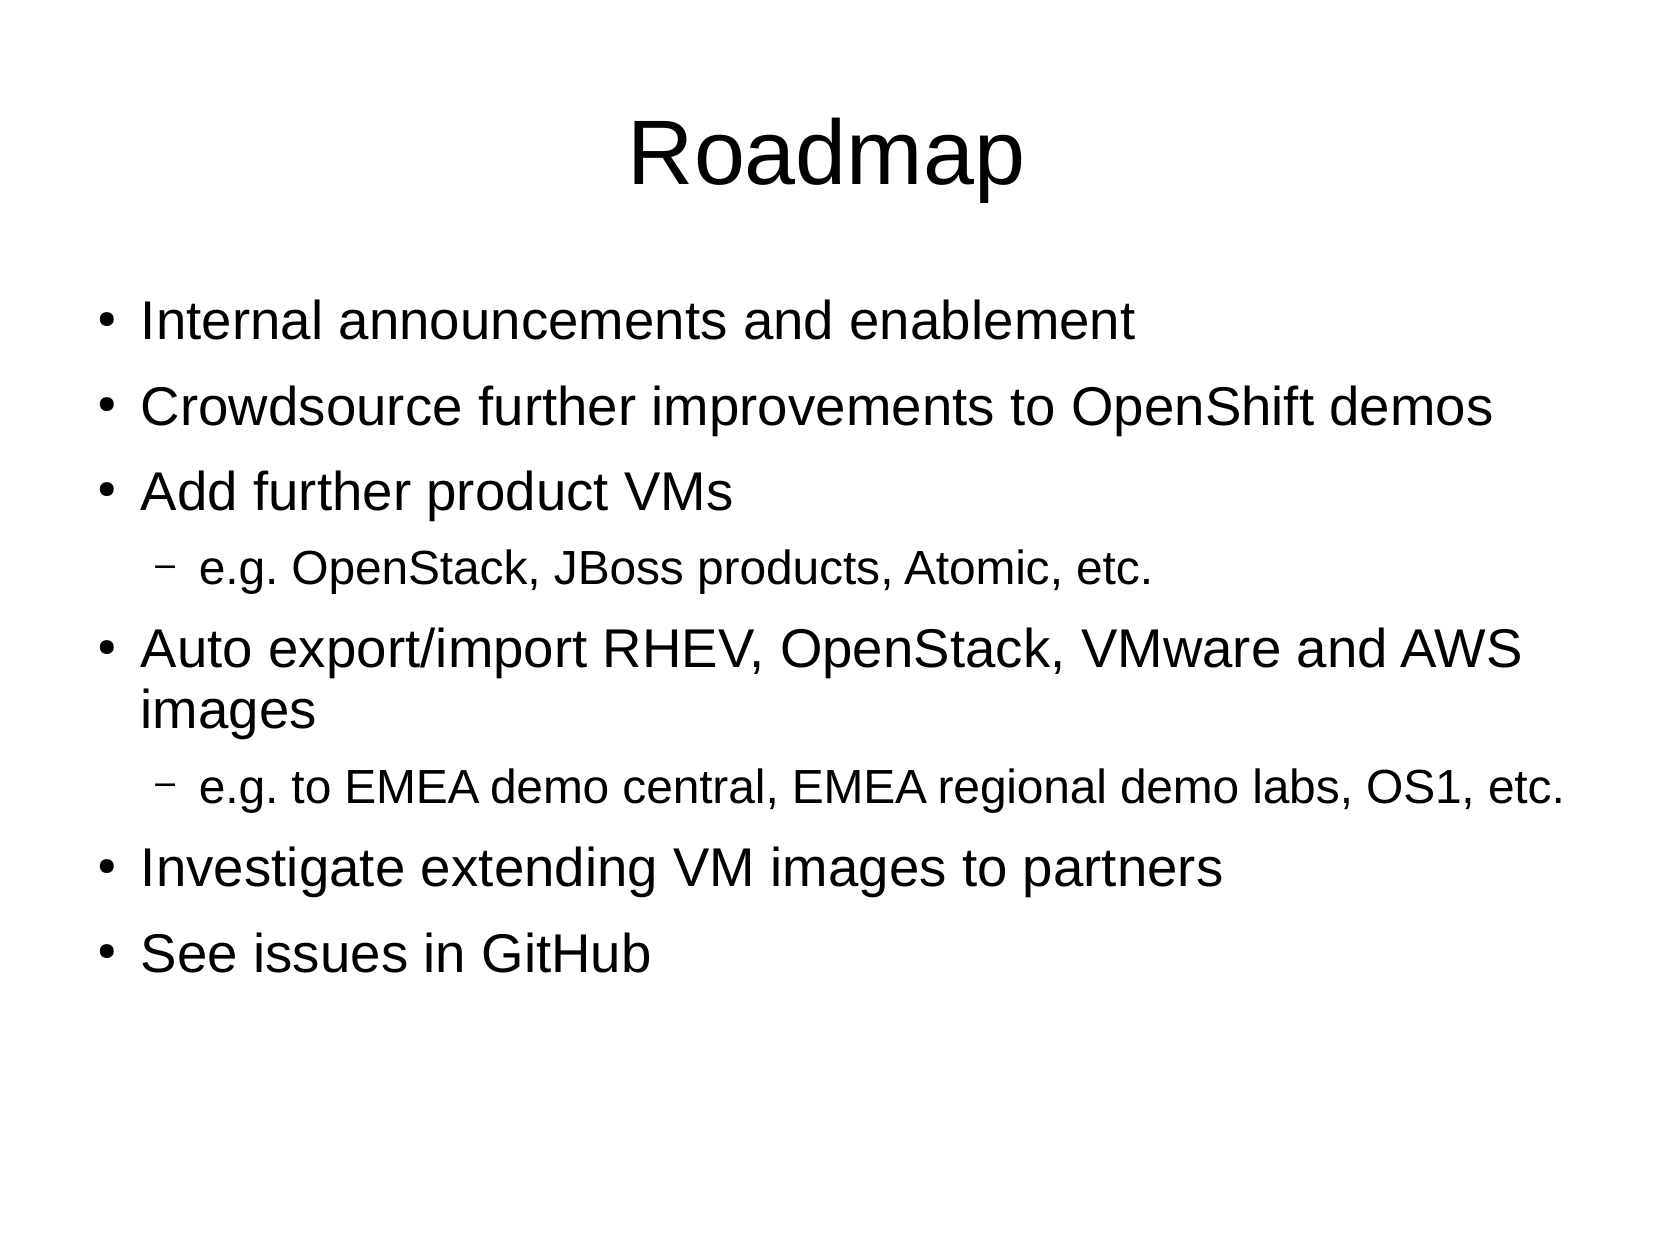

# Roadmap
Internal announcements and enablement
Crowdsource further improvements to OpenShift demos
Add further product VMs
e.g. OpenStack, JBoss products, Atomic, etc.
Auto export/import RHEV, OpenStack, VMware and AWS images
e.g. to EMEA demo central, EMEA regional demo labs, OS1, etc.
Investigate extending VM images to partners
See issues in GitHub